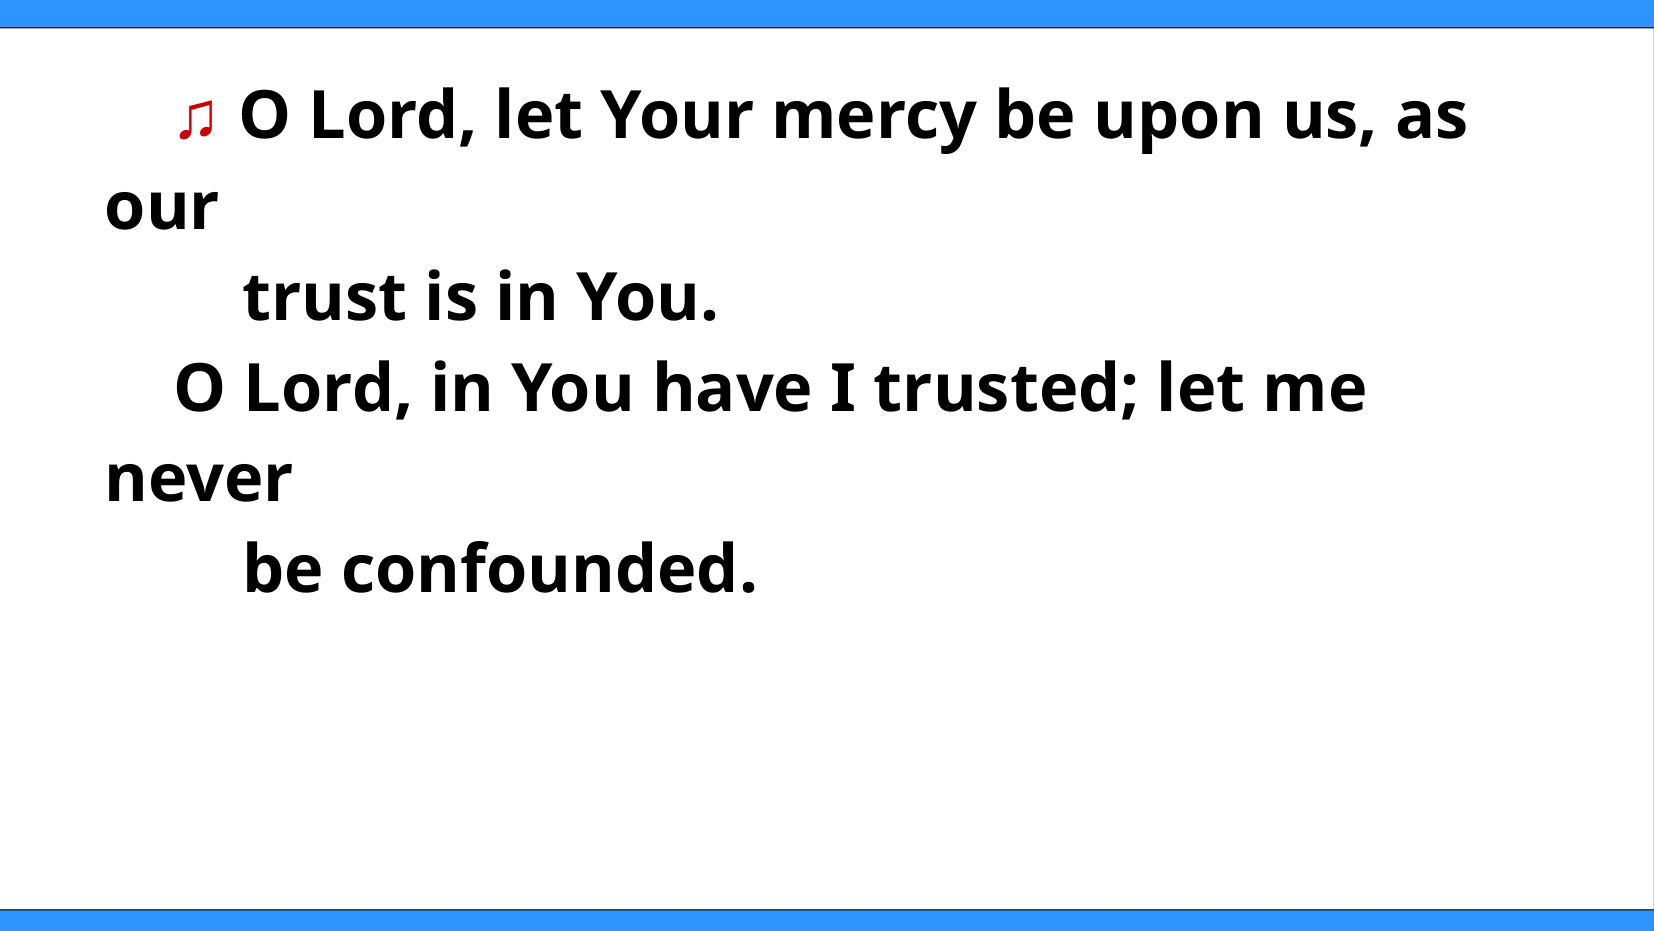

♫ O Lord, let Your mercy be upon us, as our
 trust is in You.
 O Lord, in You have I trusted; let me never
 be confounded.